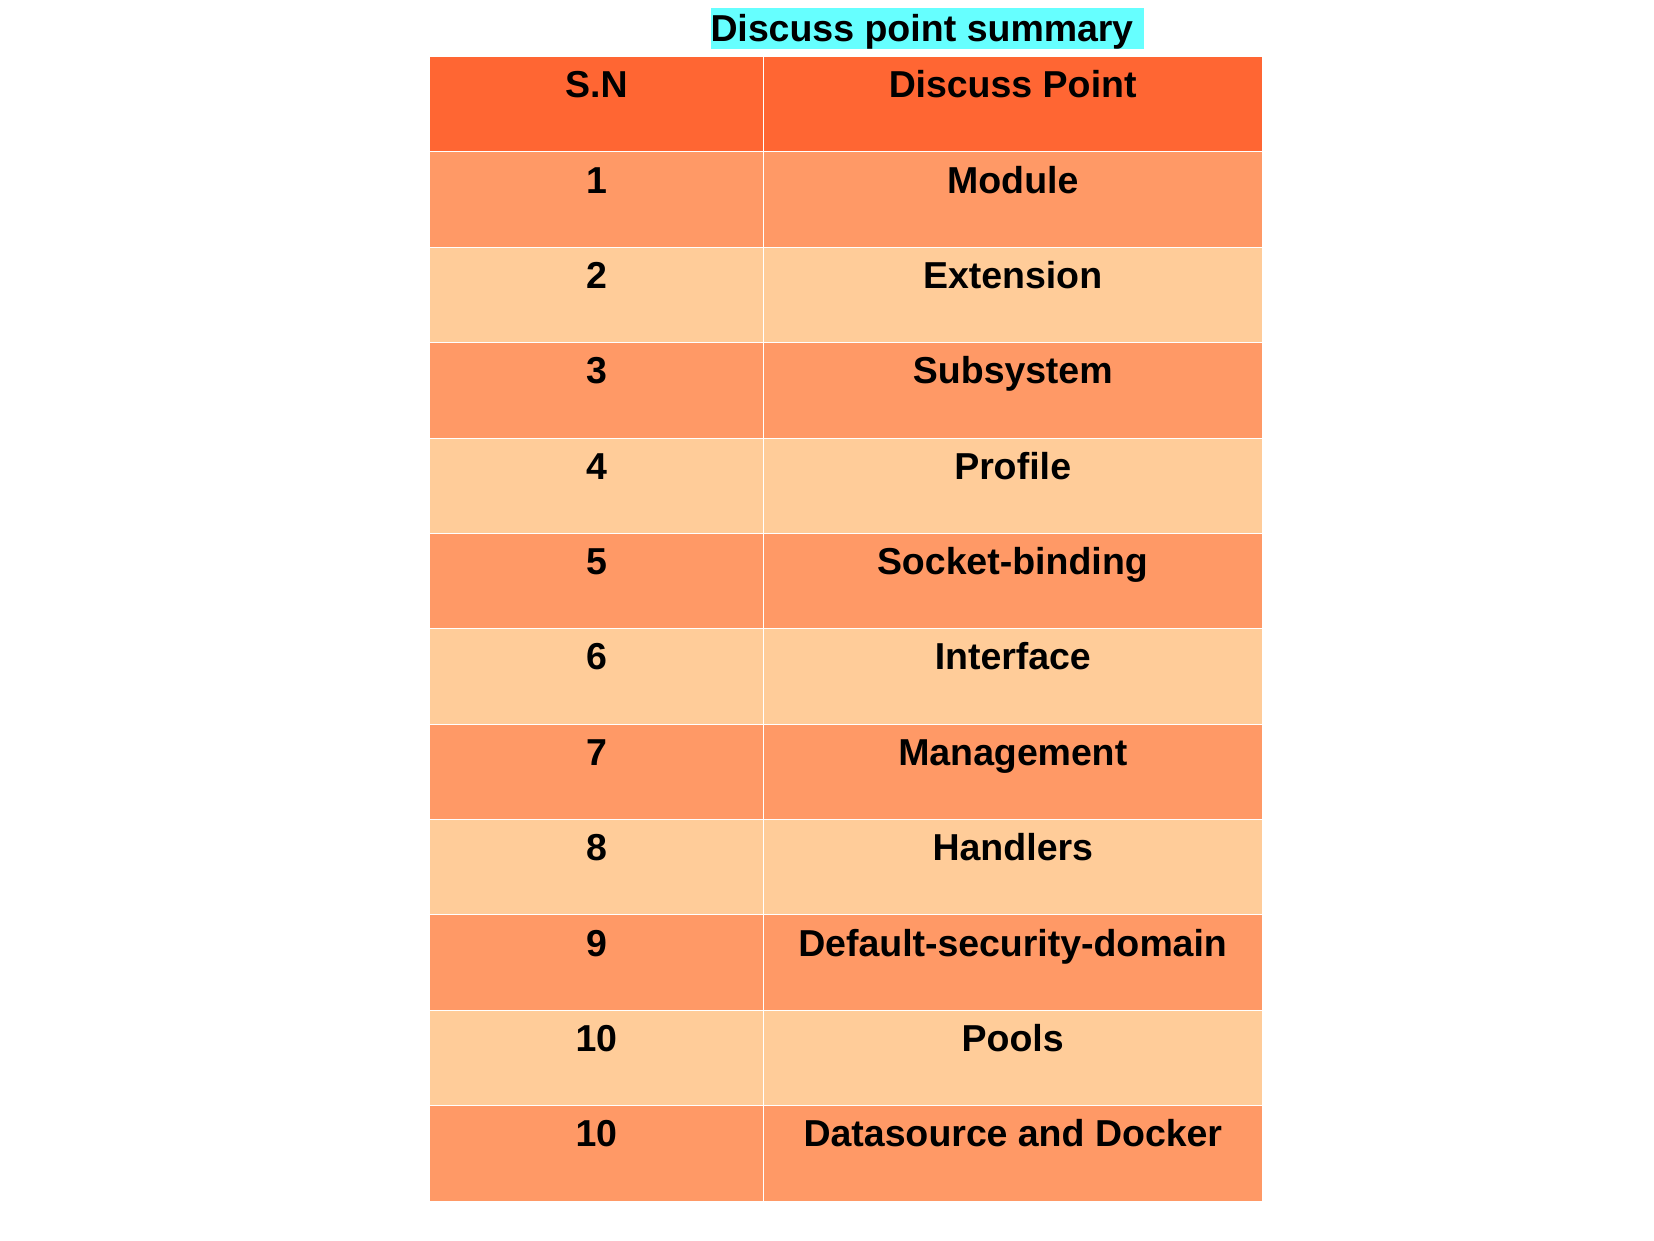

Discuss point summary
| S.N | Discuss Point |
| --- | --- |
| 1 | Module |
| 2 | Extension |
| 3 | Subsystem |
| 4 | Profile |
| 5 | Socket-binding |
| 6 | Interface |
| 7 | Management |
| 8 | Handlers |
| 9 | Default-security-domain |
| 10 | Pools |
| 10 | Datasource and Docker |